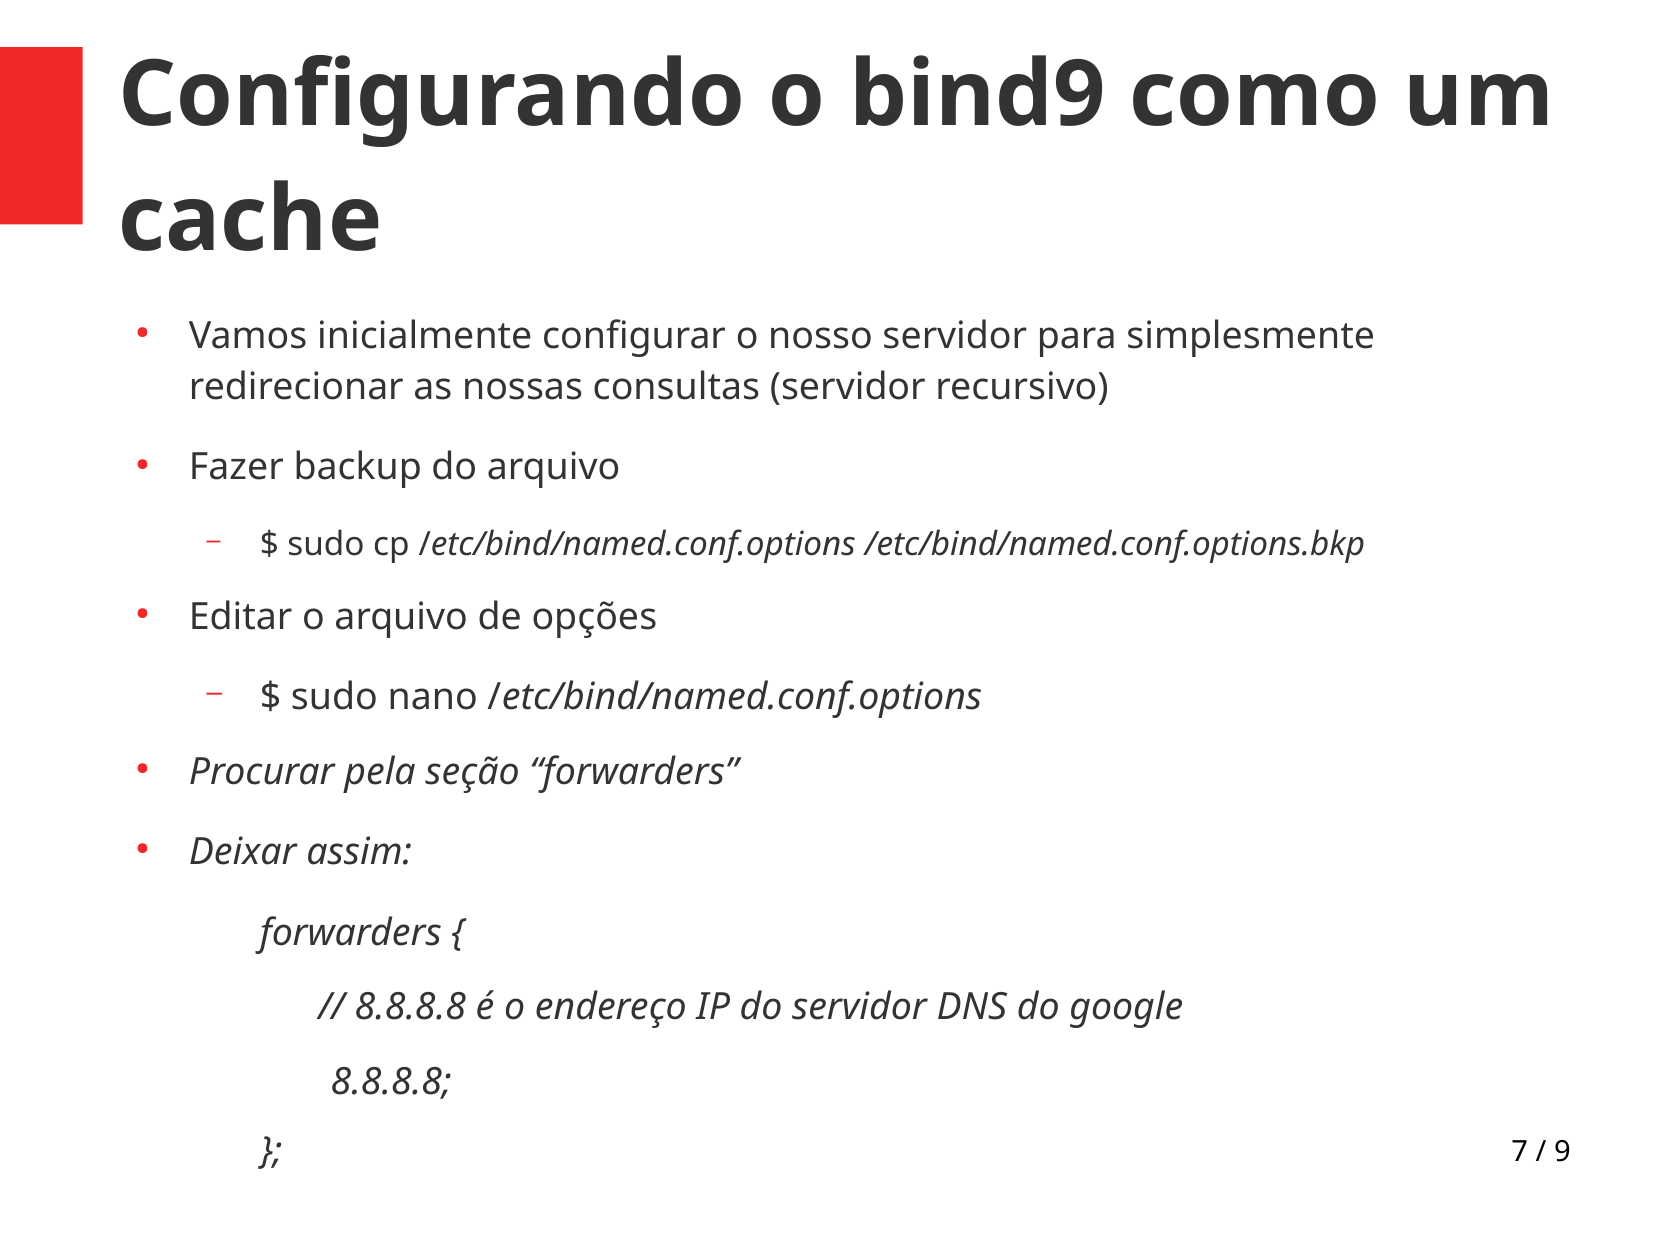

# Configurando o bind9 como um cache
Vamos inicialmente configurar o nosso servidor para simplesmente redirecionar as nossas consultas (servidor recursivo)
Fazer backup do arquivo
$ sudo cp /etc/bind/named.conf.options /etc/bind/named.conf.options.bkp
Editar o arquivo de opções
$ sudo nano /etc/bind/named.conf.options
Procurar pela seção “forwarders”
Deixar assim:
forwarders {
 // 8.8.8.8 é o endereço IP do servidor DNS do google
8.8.8.8;
};
7